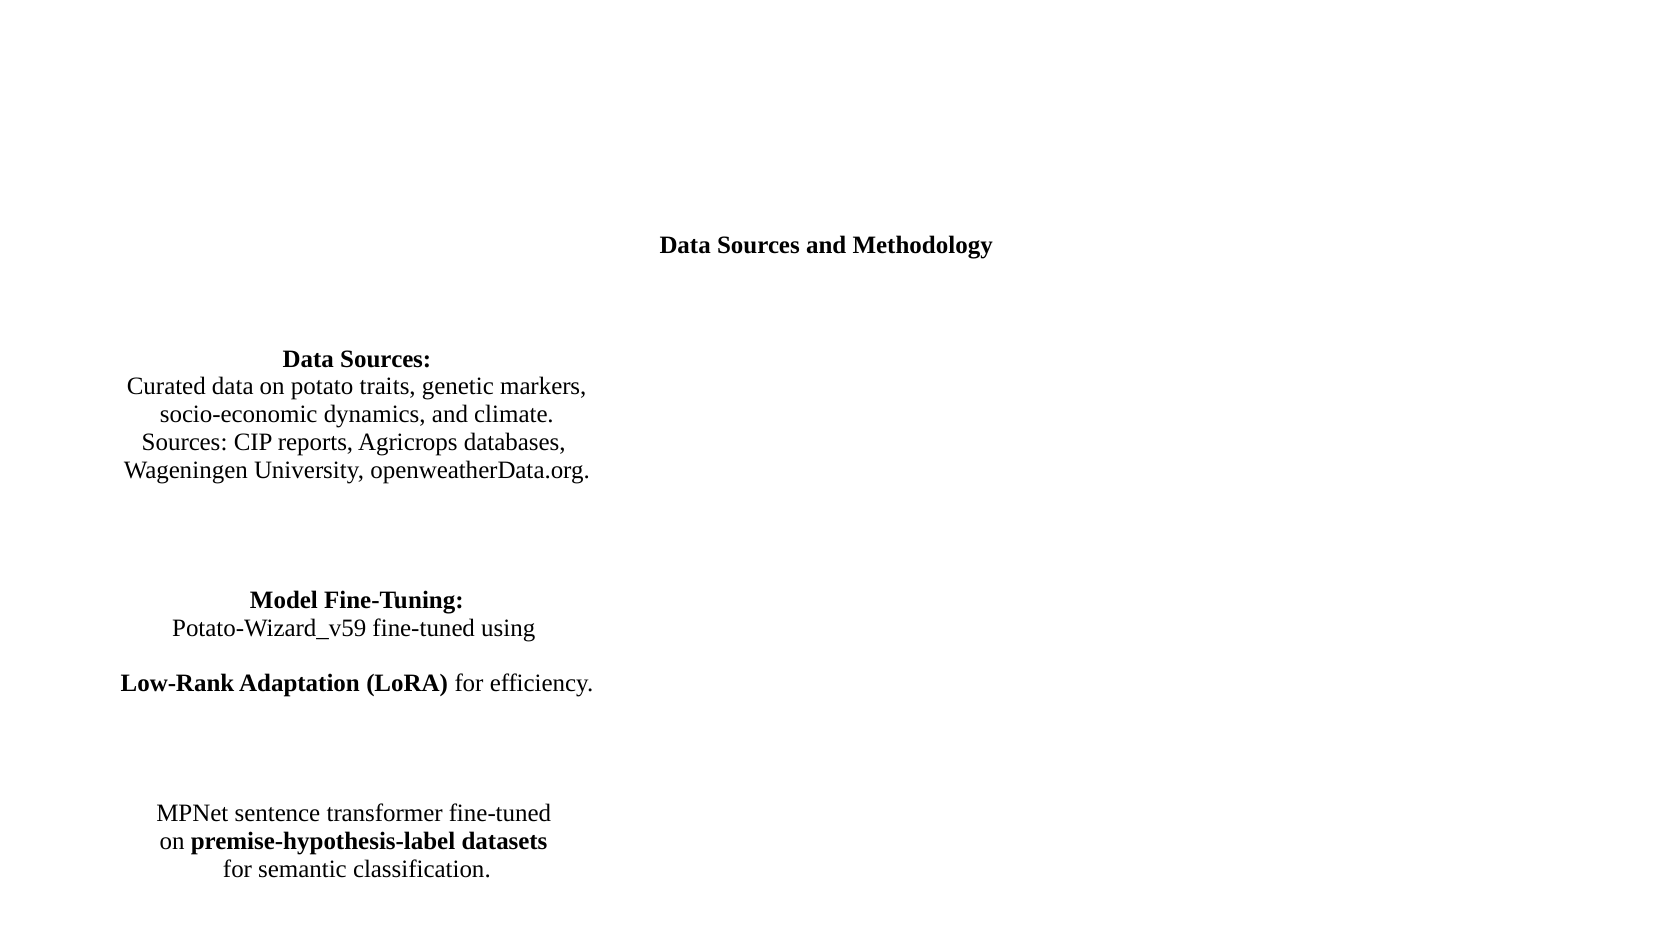

# Data Sources and Methodology
Data Sources:
Curated data on potato traits, genetic markers,
socio-economic dynamics, and climate.
Sources: CIP reports, Agricrops databases,
Wageningen University, openweatherData.org.
Model Fine-Tuning:
Potato-Wizard_v59 fine-tuned using
Low-Rank Adaptation (LoRA) for efficiency.
MPNet sentence transformer fine-tuned
on premise-hypothesis-label datasets
for semantic classification.